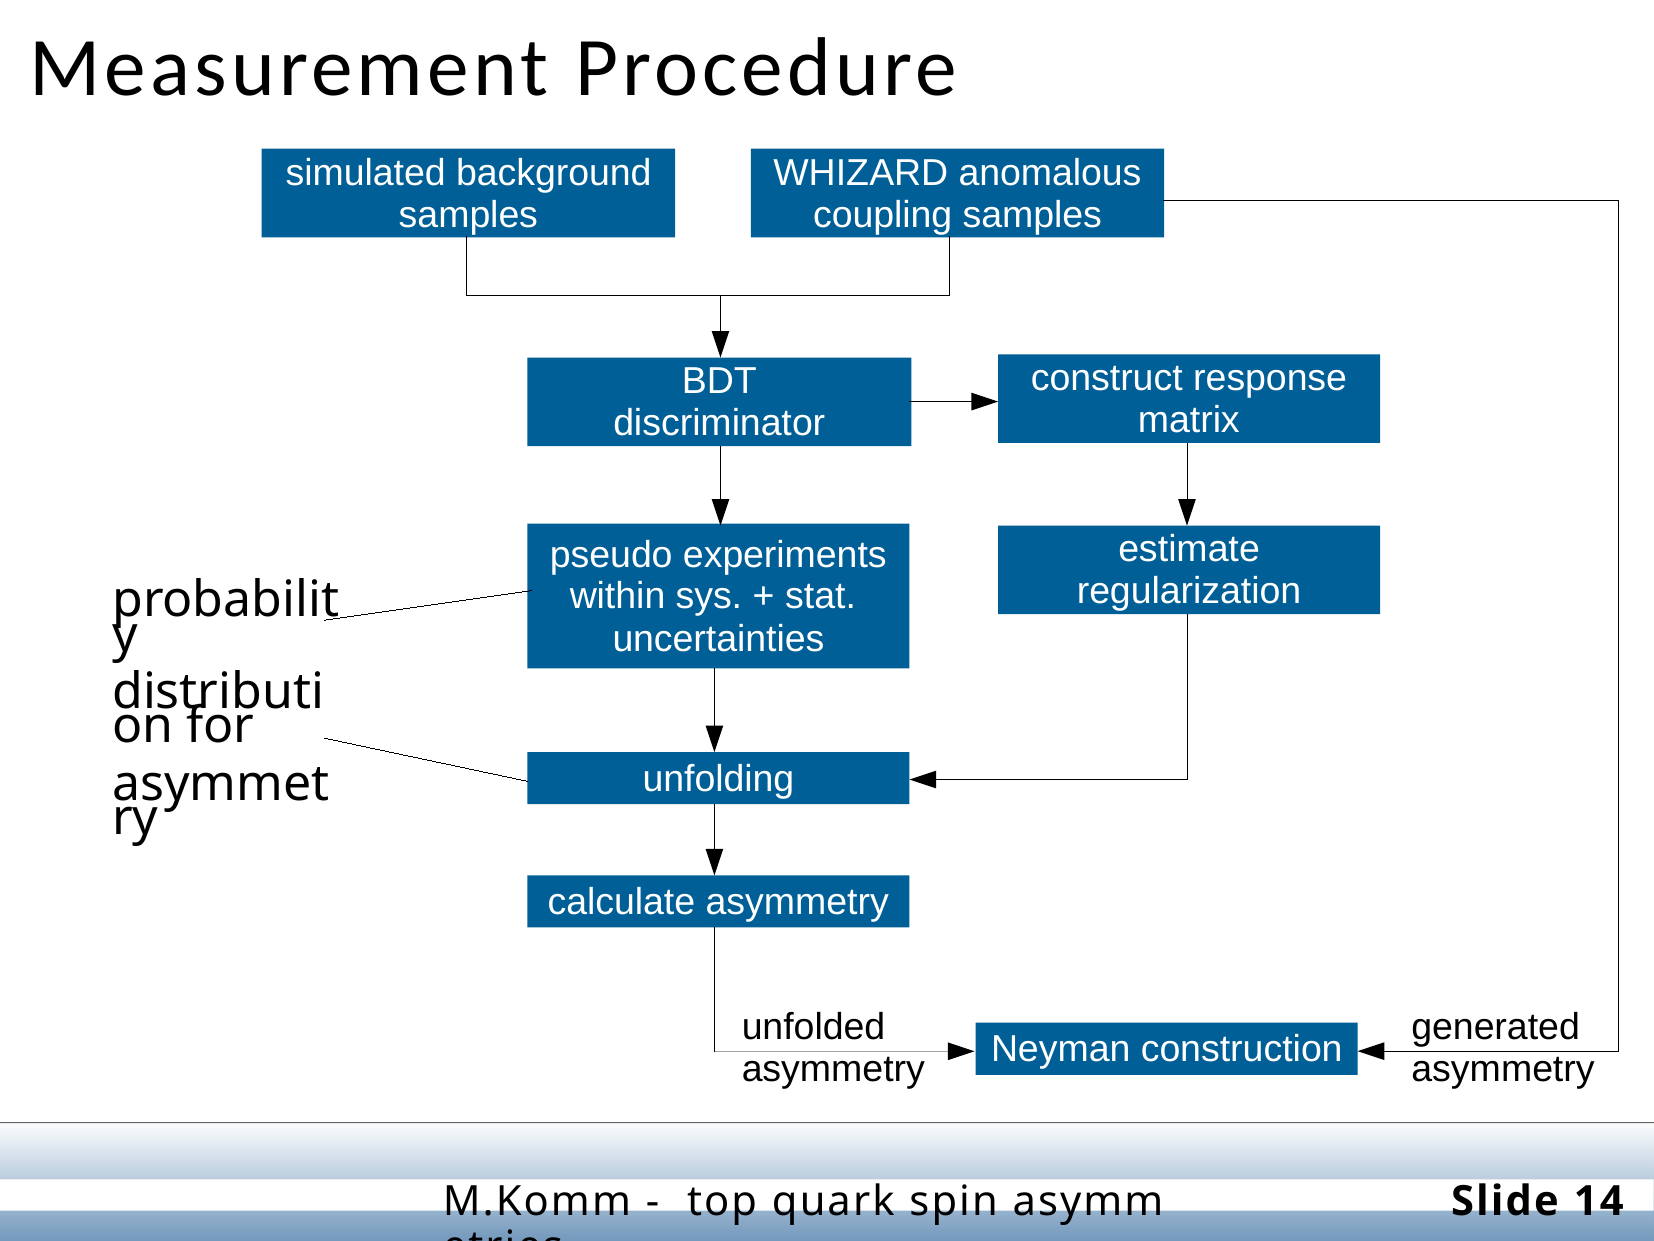

# Measurement Procedure
simulated background
samples
WHIZARD anomalous
coupling samples
construct response
matrix
BDT
discriminator
pseudo experiments
within sys. + stat.
uncertainties
estimate
regularization
probability
distribution for
asymmetry
unfolding
calculate asymmetry
unfolded
asymmetry
generated
asymmetry
Neyman construction
M.Komm - top quark spin asymmetries
14